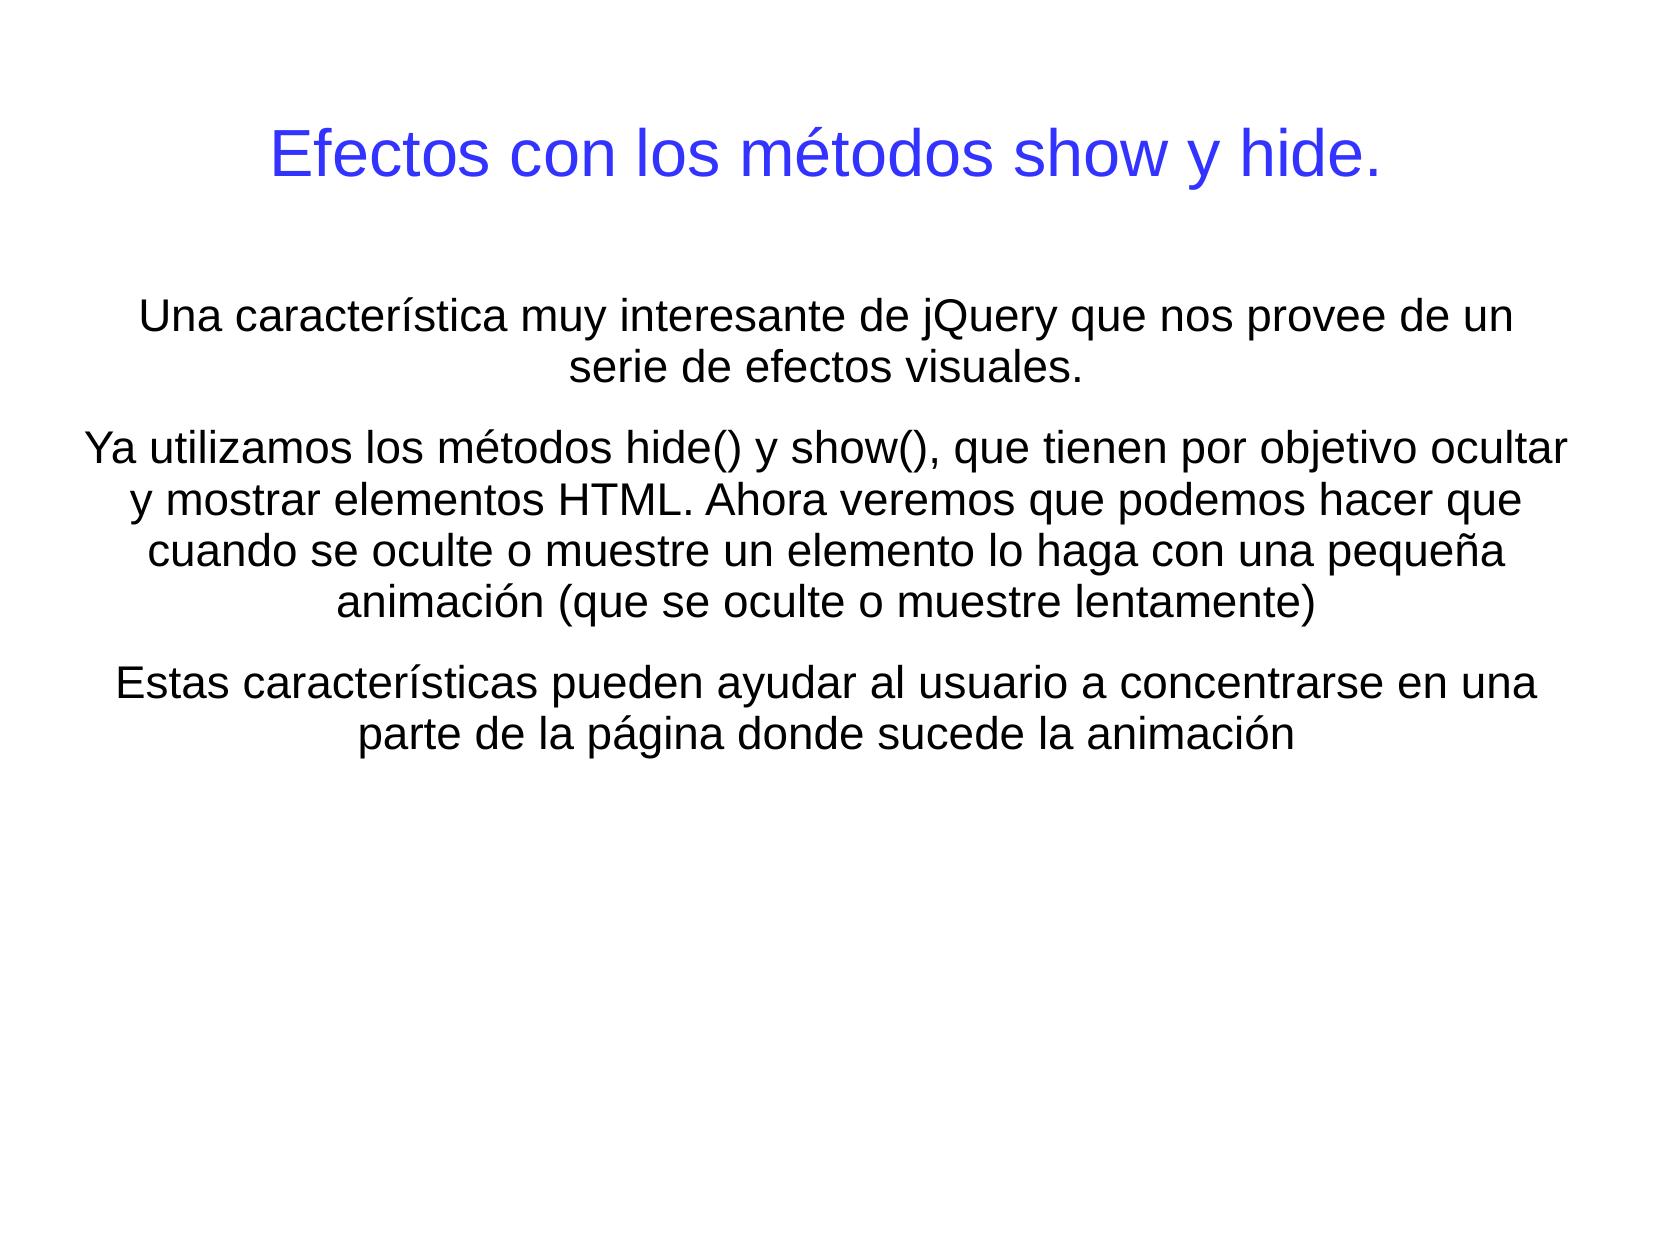

# Efectos con los métodos show y hide.
Una característica muy interesante de jQuery que nos provee de un serie de efectos visuales.
Ya utilizamos los métodos hide() y show(), que tienen por objetivo ocultar y mostrar elementos HTML. Ahora veremos que podemos hacer que cuando se oculte o muestre un elemento lo haga con una pequeña animación (que se oculte o muestre lentamente)
Estas características pueden ayudar al usuario a concentrarse en una parte de la página donde sucede la animación